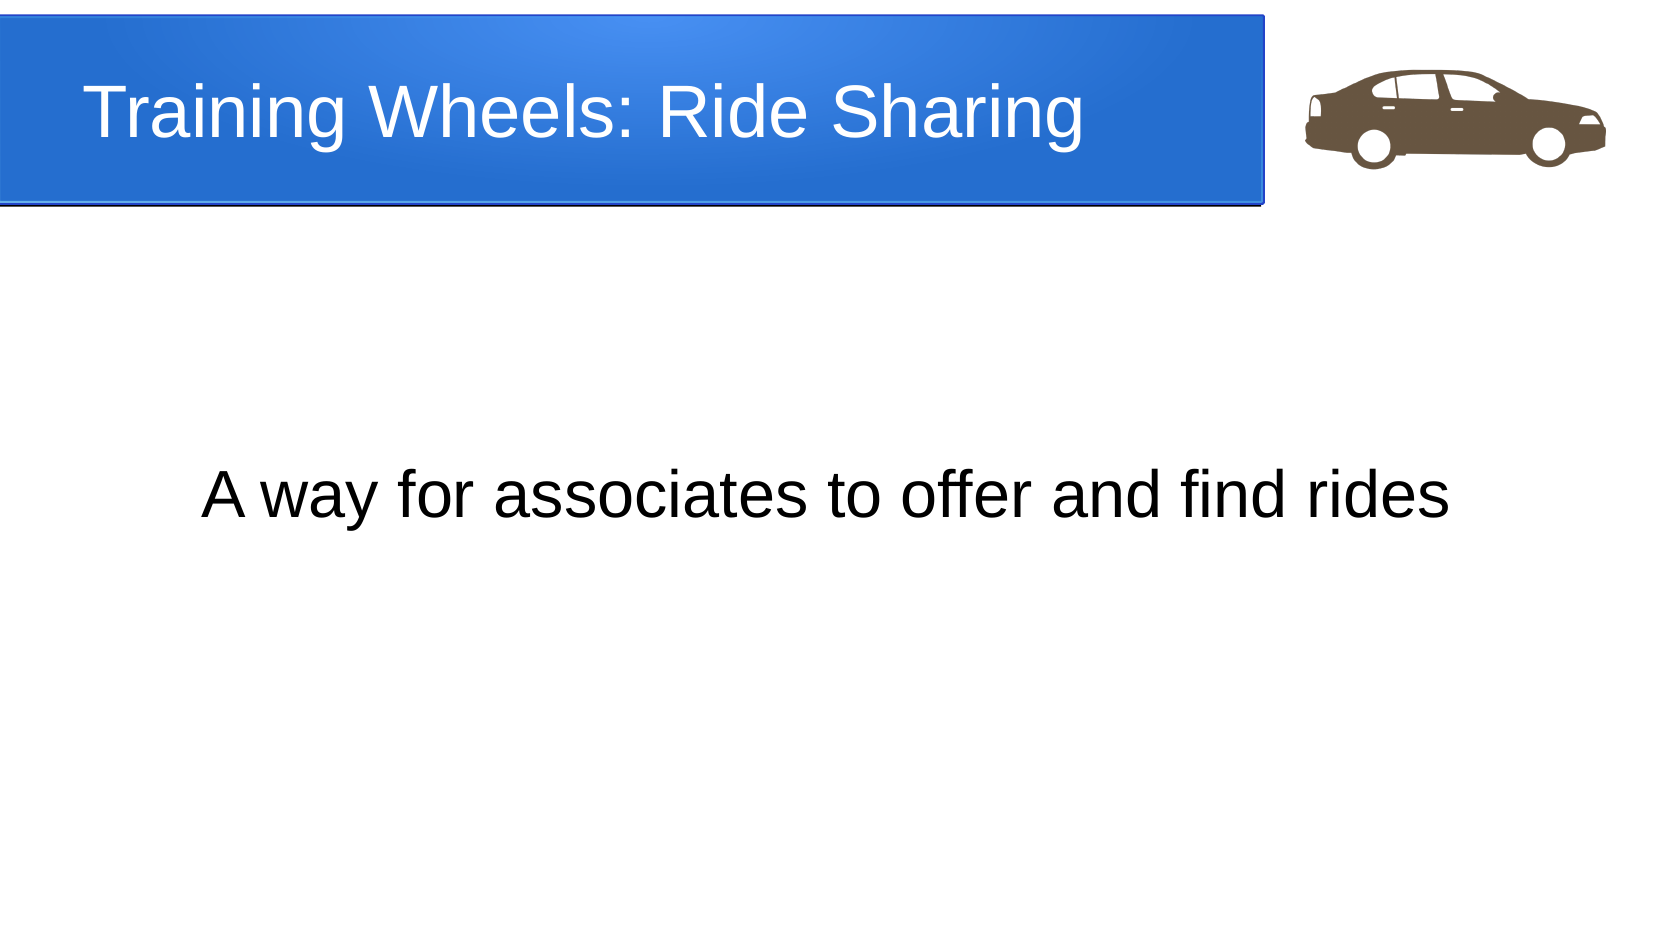

# Training Wheels: Ride Sharing
A way for associates to offer and find rides